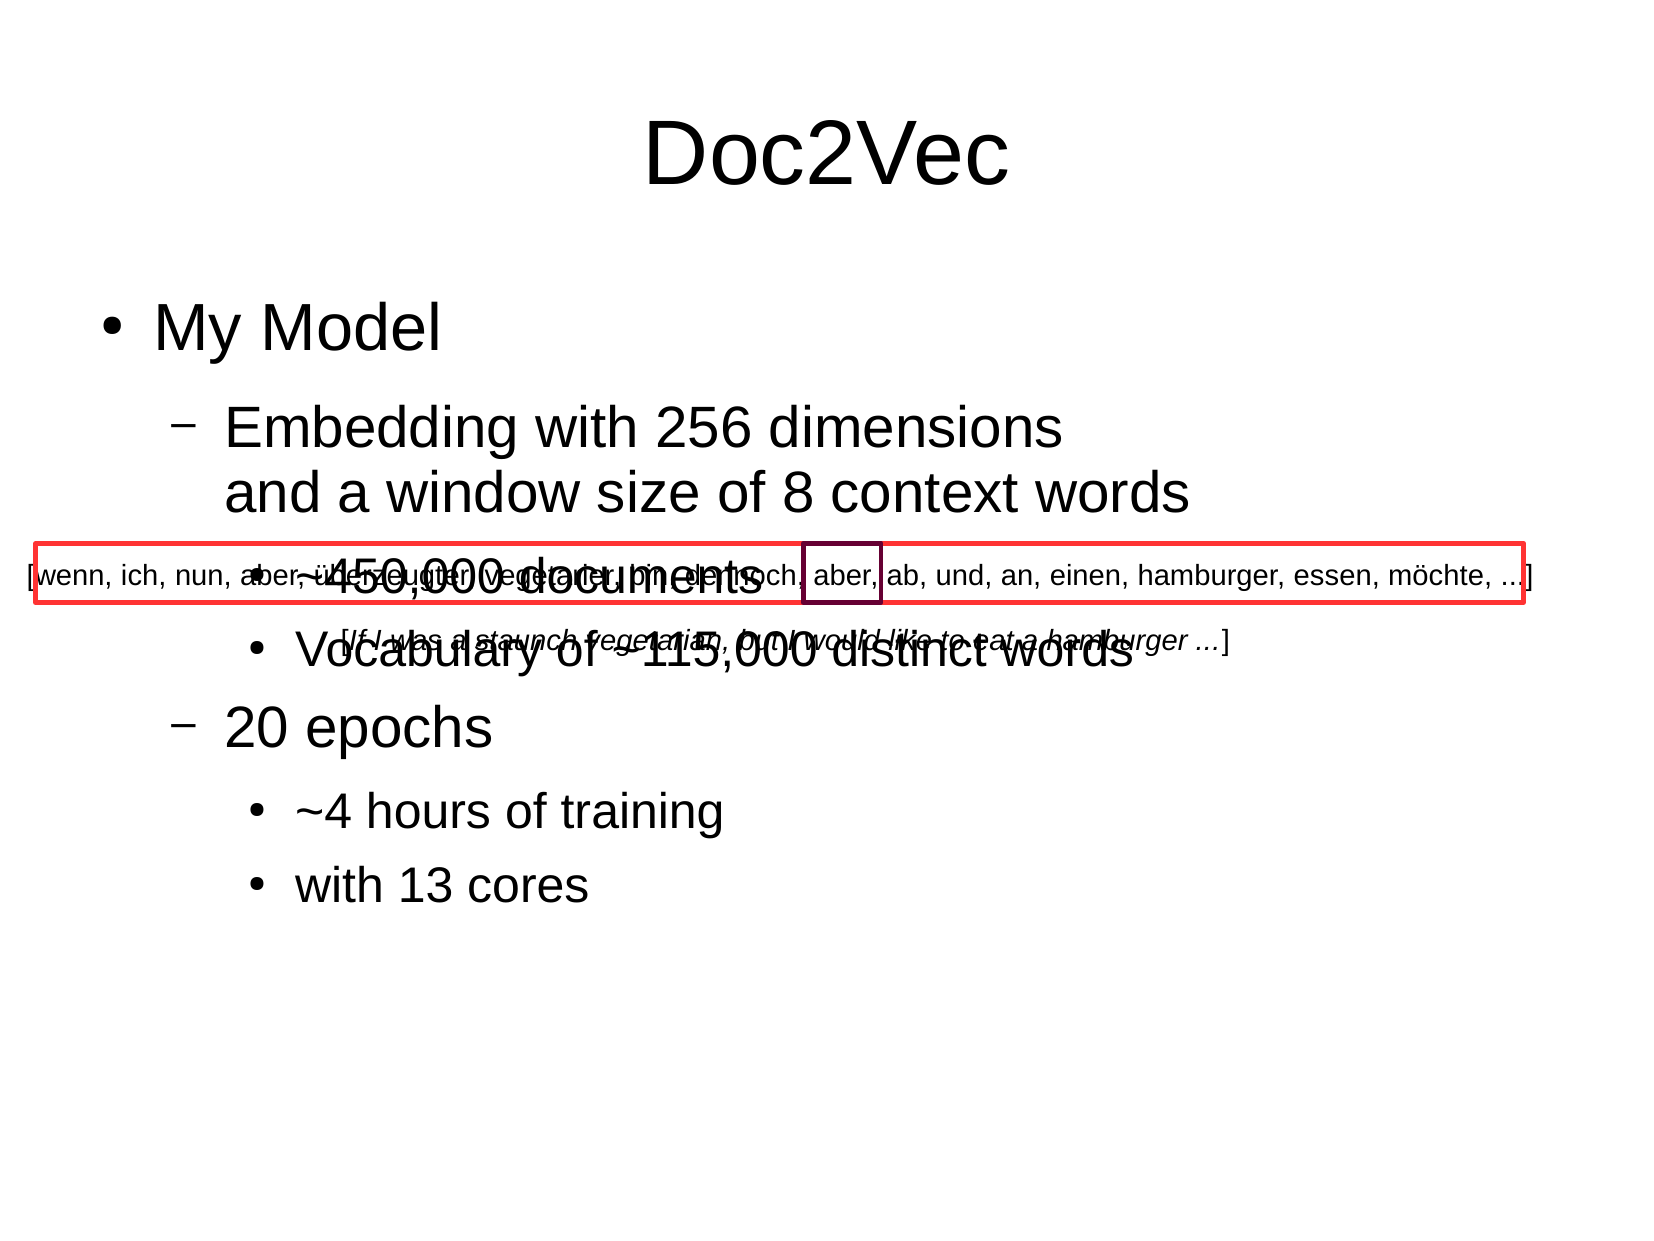

# Doc2Vec
My Model
Embedding with 256 dimensions
and a window size of 8 context words
~450,000 documents
Vocabulary of ~115,000 distinct words
20 epochs
~4 hours of training
with 13 cores
[wenn, ich, nun, aber, überzeugter, vegetarier, bin, dennoch, aber, ab, und, an, einen, hamburger, essen, möchte, ...]
[If I was a staunch vegetarian, but I would like to eat a hamburger ...]